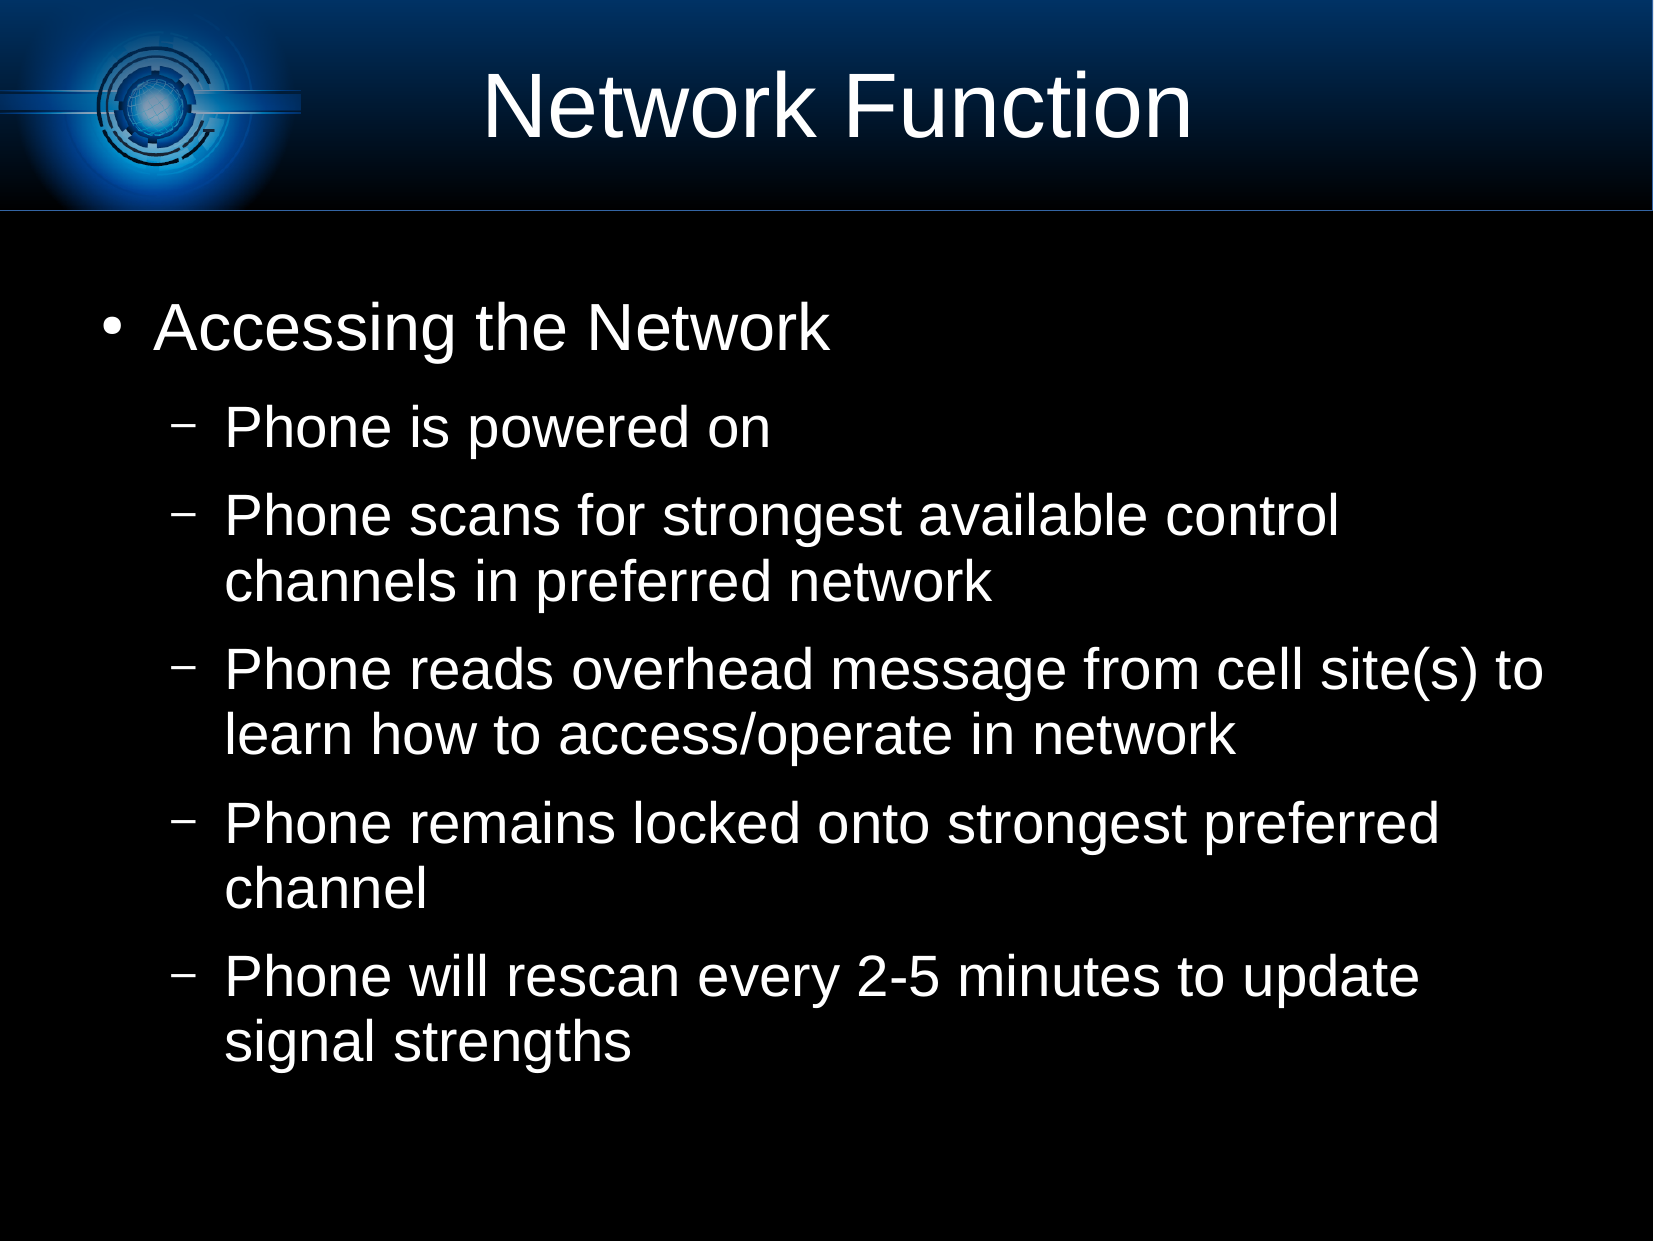

# Network Function
Accessing the Network
Phone is powered on
Phone scans for strongest available control channels in preferred network
Phone reads overhead message from cell site(s) to learn how to access/operate in network
Phone remains locked onto strongest preferred channel
Phone will rescan every 2-5 minutes to update signal strengths